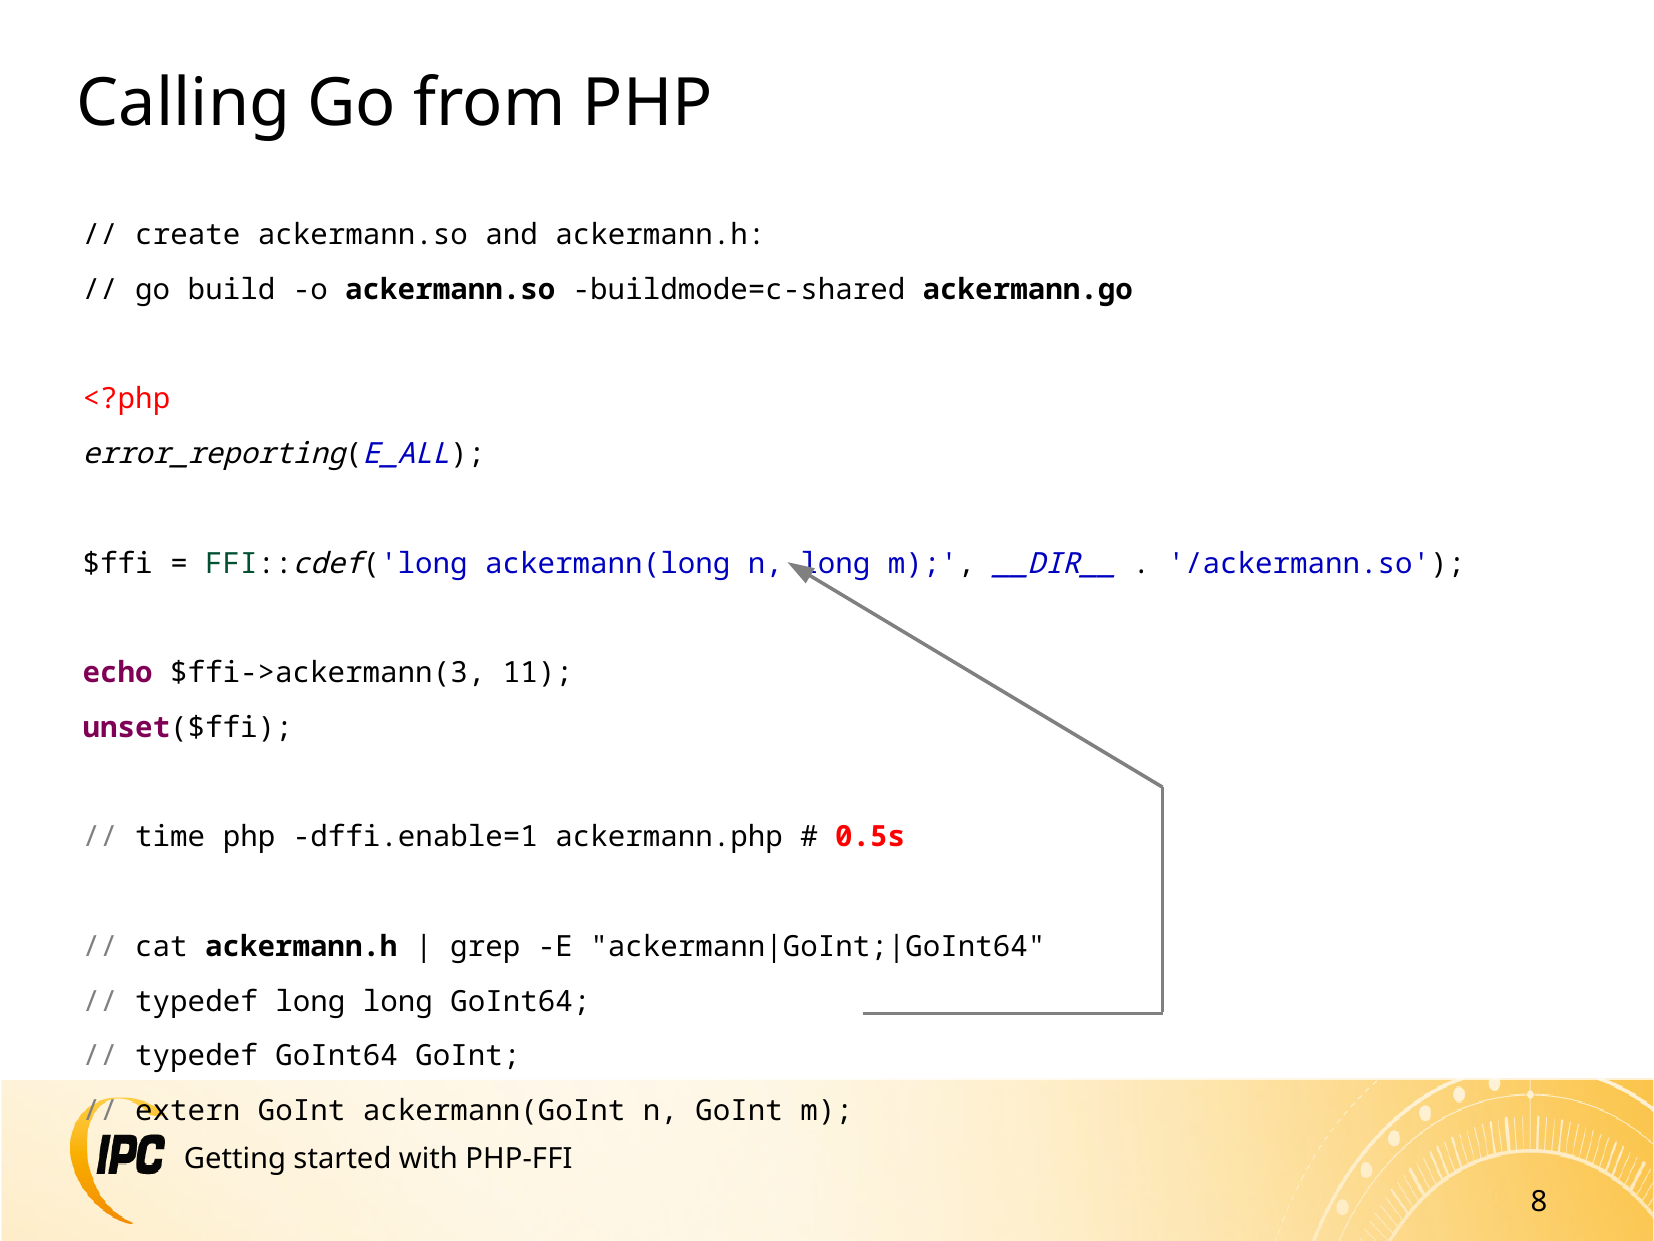

# Calling Go from PHP
// create ackermann.so and ackermann.h:
// go build -o ackermann.so -buildmode=c-shared ackermann.go
<?php
error_reporting(E_ALL);
$ffi = FFI::cdef('long ackermann(long n, long m);', __DIR__ . '/ackermann.so');
echo $ffi->ackermann(3, 11);
unset($ffi);
// time php -dffi.enable=1 ackermann.php # 0.5s
// cat ackermann.h | grep -E "ackermann|GoInt;|GoInt64"
// typedef long long GoInt64;
// typedef GoInt64 GoInt;
// extern GoInt ackermann(GoInt n, GoInt m);
8